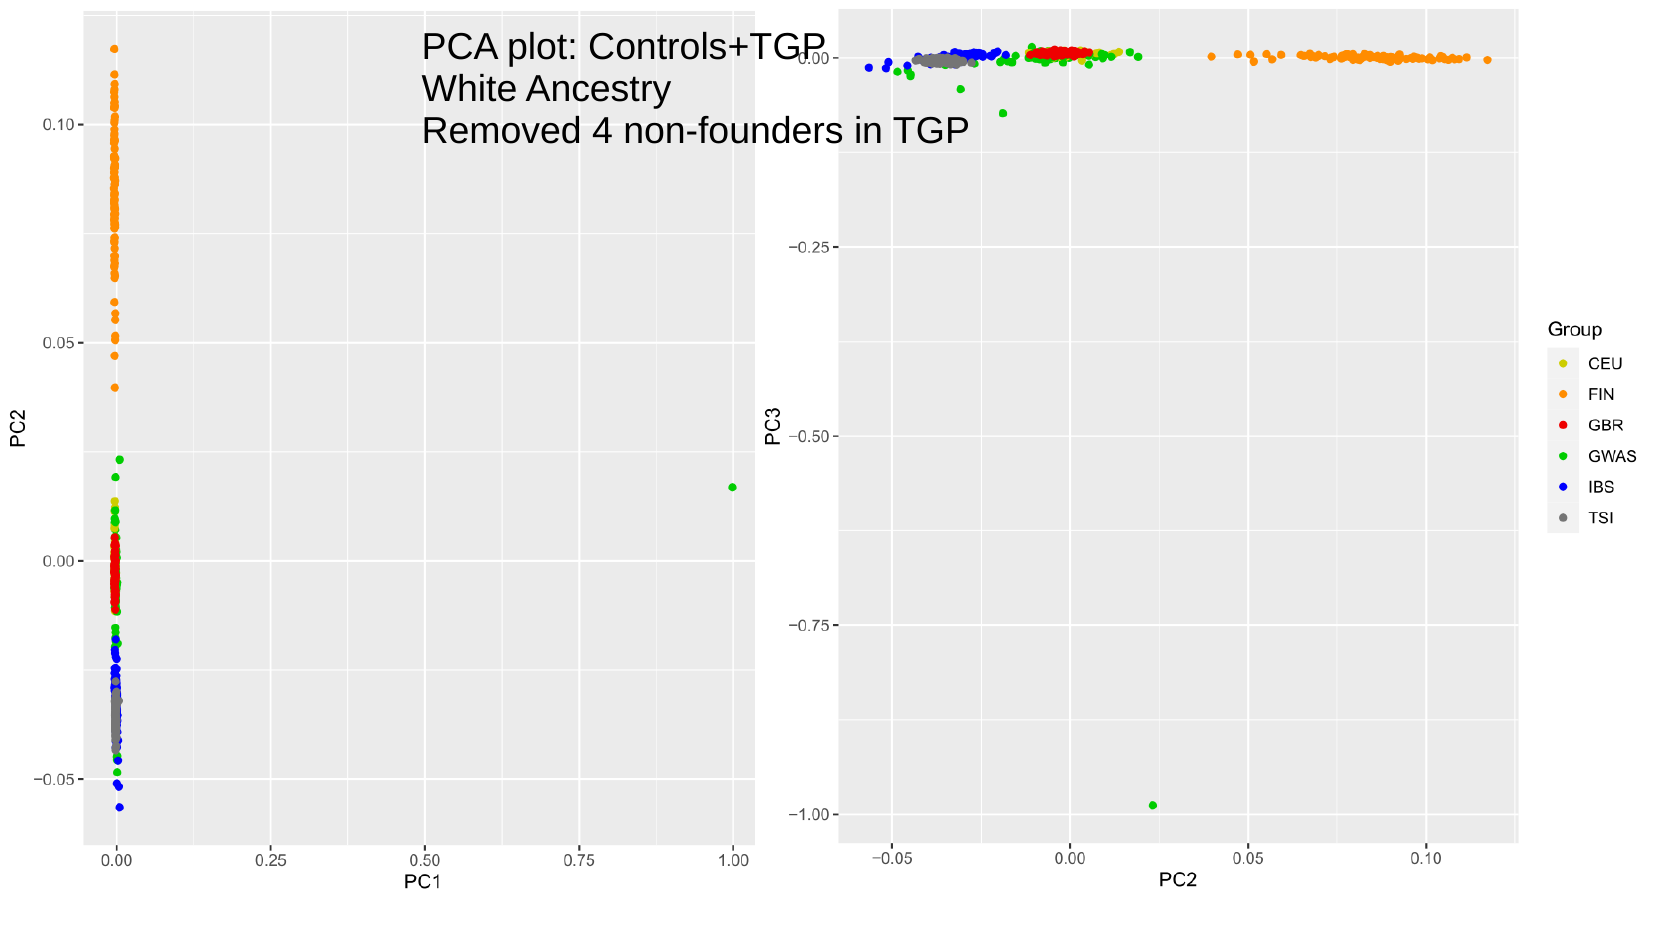

PCA plot: Controls+TGP
White Ancestry
Removed 4 non-founders in TGP